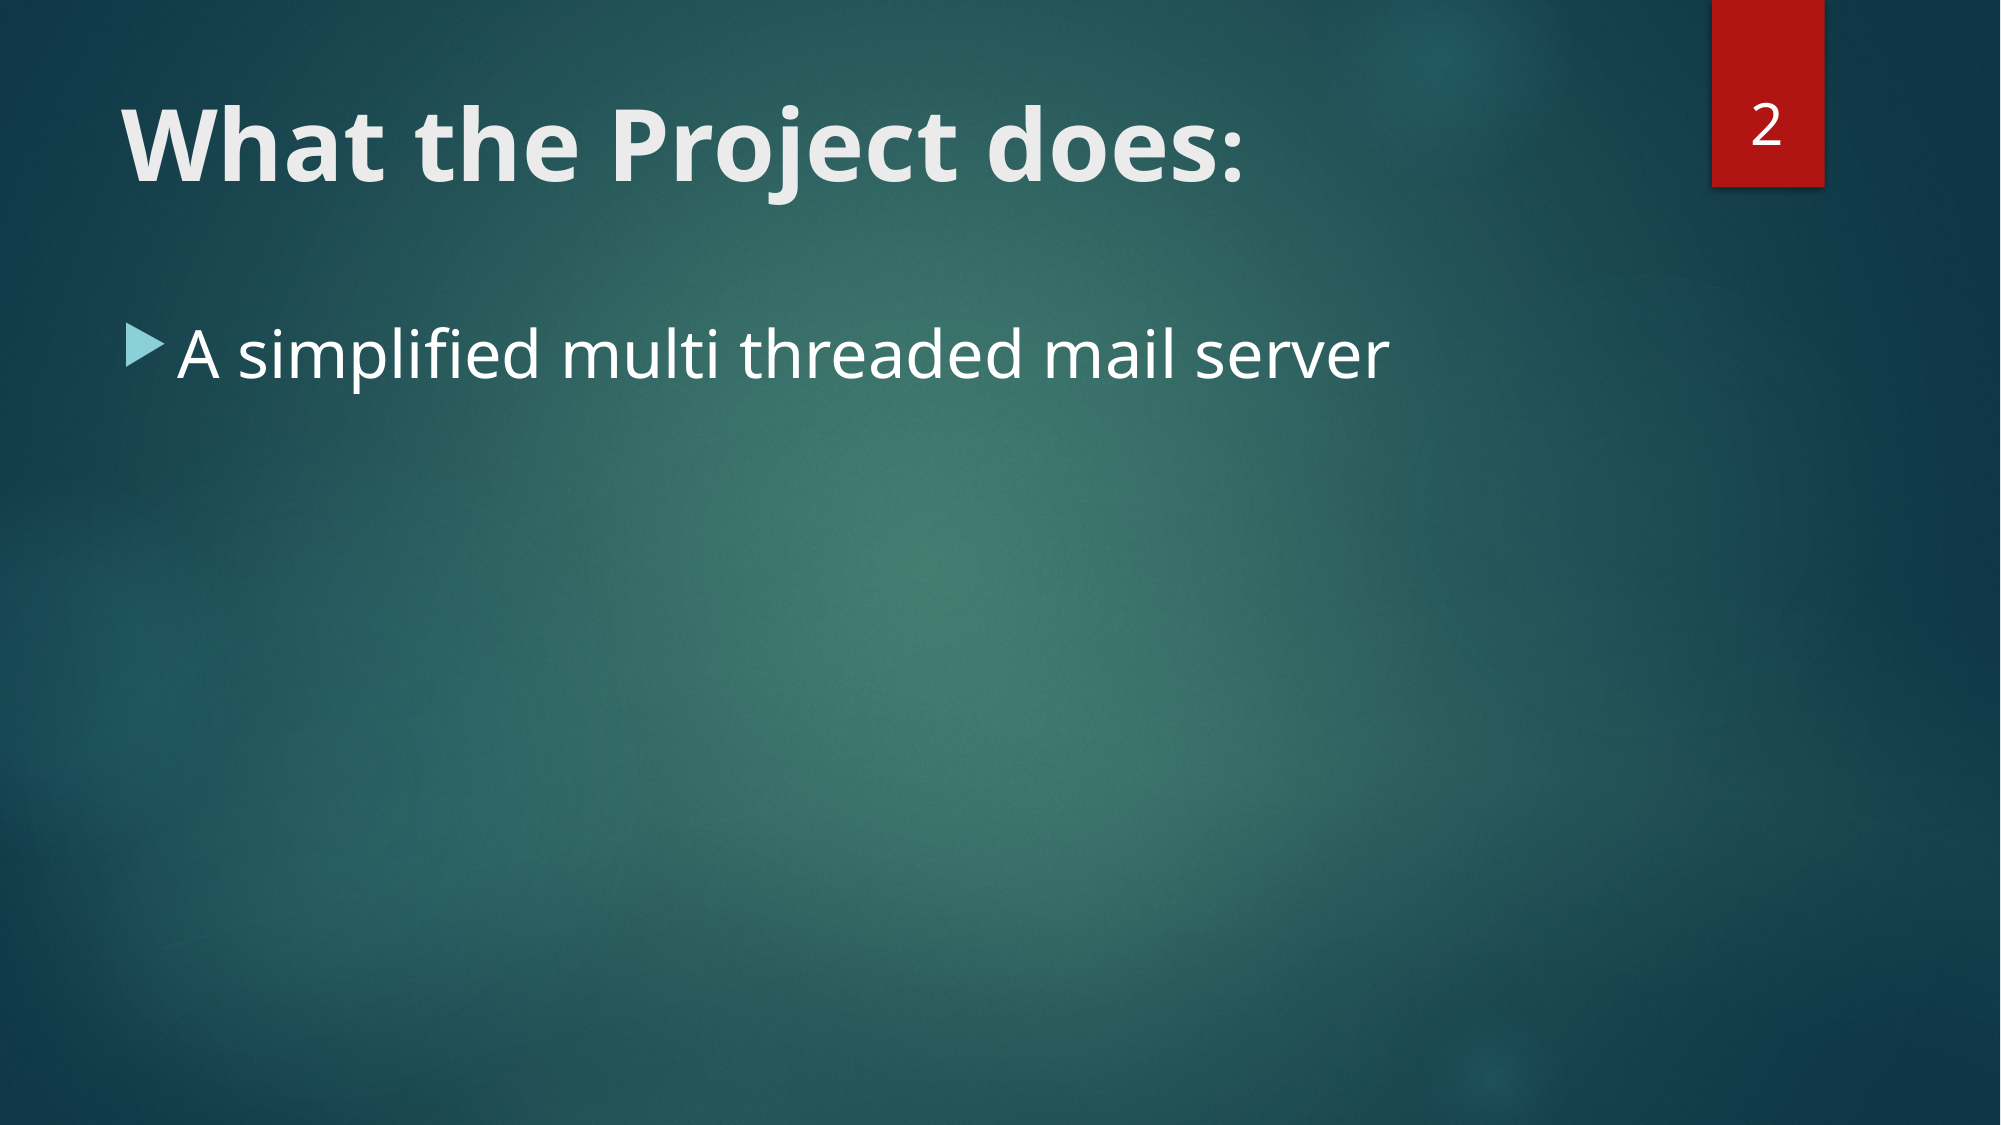

2
# What the Project does:
A simplified multi threaded mail server